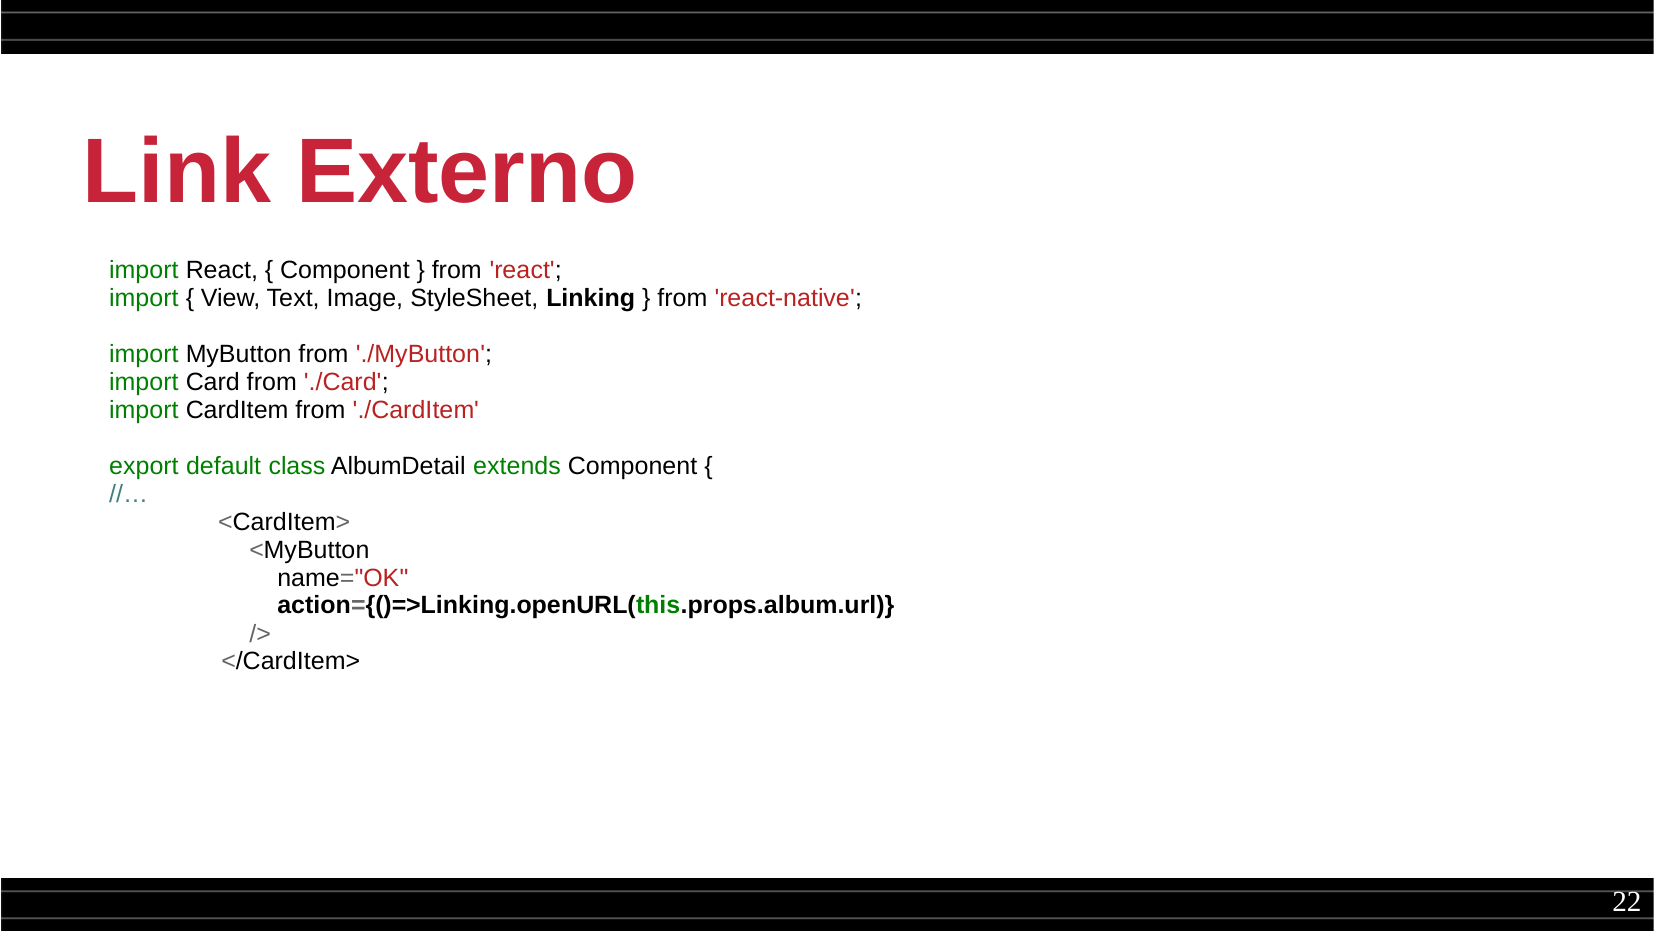

# Link Externo
import React, { Component } from 'react';
import { View, Text, Image, StyleSheet, Linking } from 'react-native';
import MyButton from './MyButton';
import Card from './Card';
import CardItem from './CardItem'
export default class AlbumDetail extends Component {
//…
	 <CardItem>
 <MyButton
 name="OK"
 action={()=>Linking.openURL(this.props.album.url)}
 />
 </CardItem>